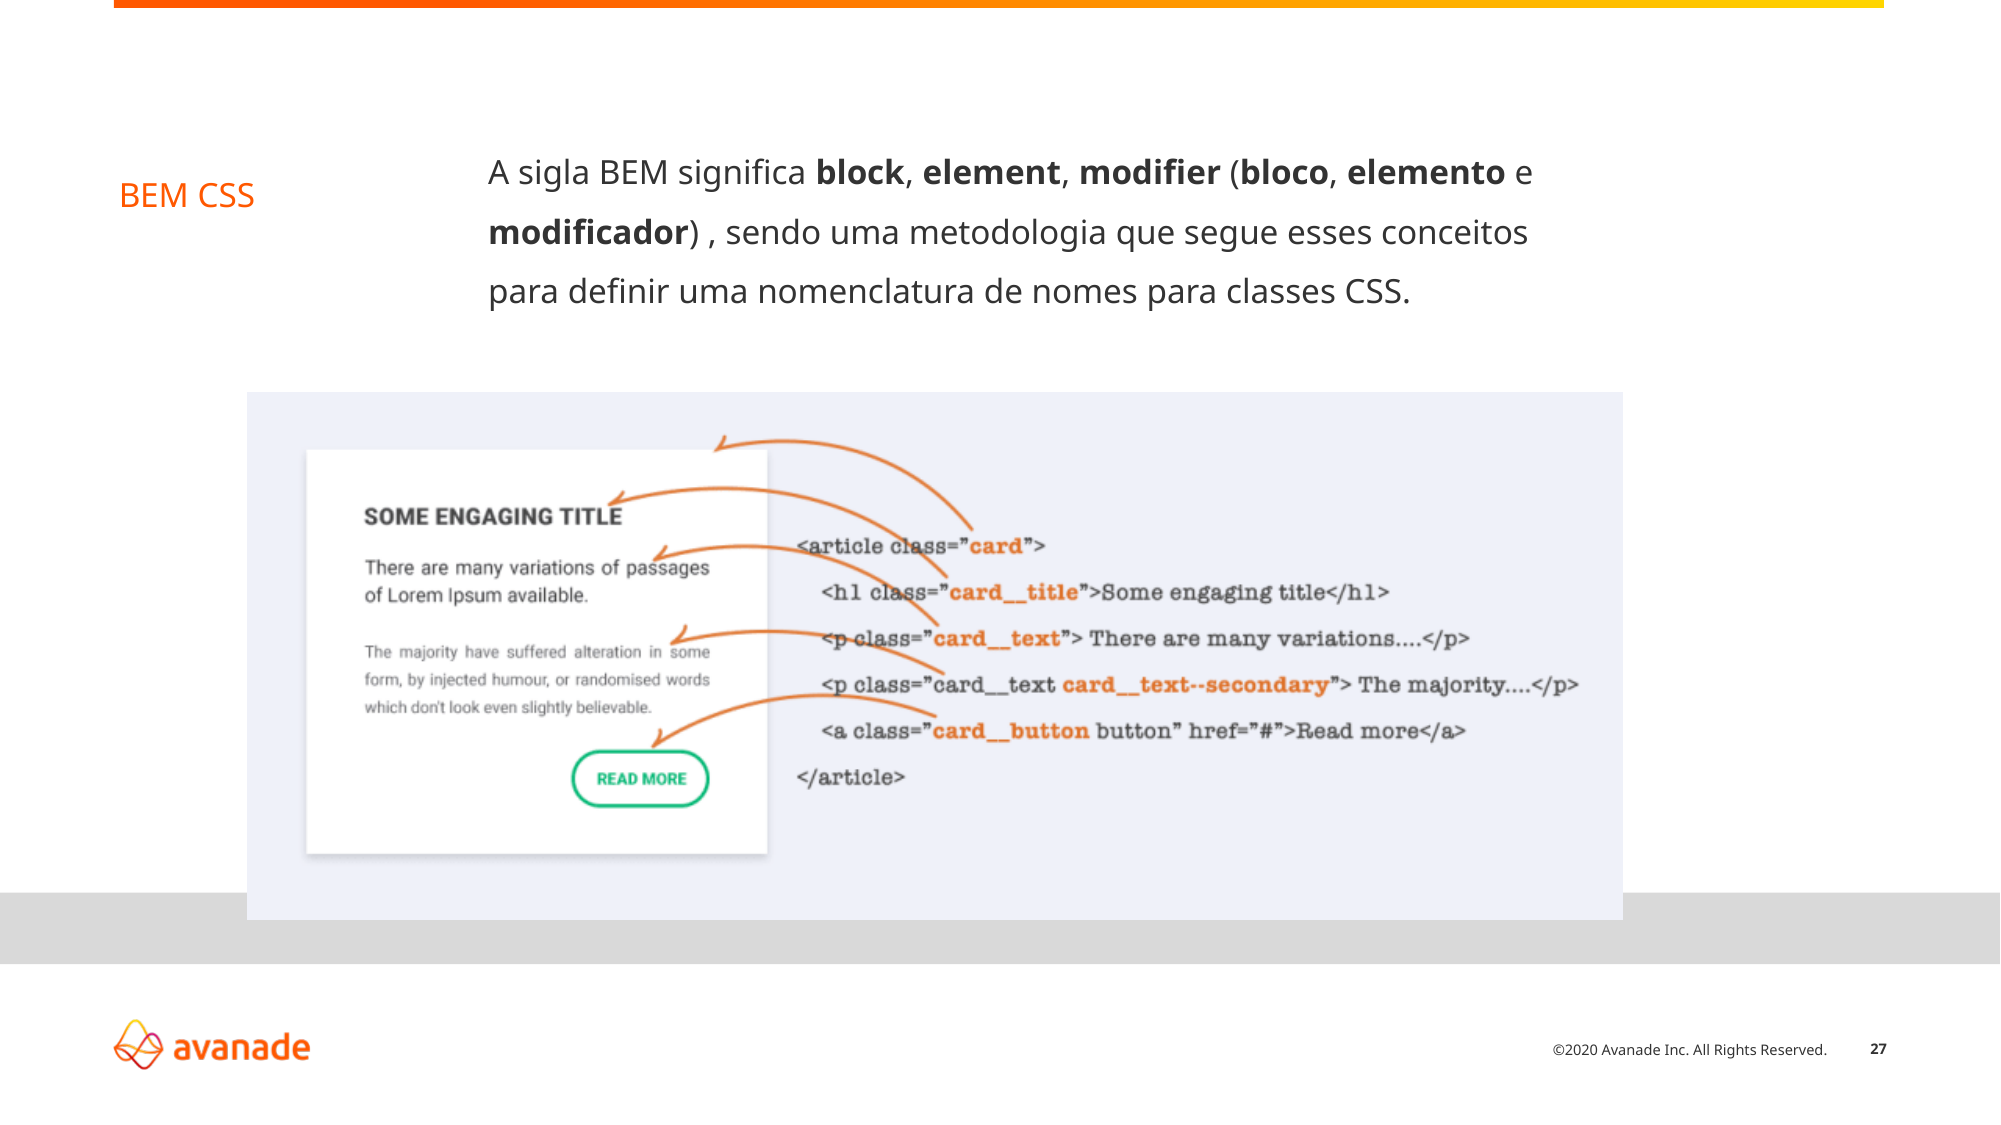

A sigla BEM significa block, element, modifier (bloco, elemento e modificador) , sendo uma metodologia que segue esses conceitos para definir uma nomenclatura de nomes para classes CSS.
BEM CSS